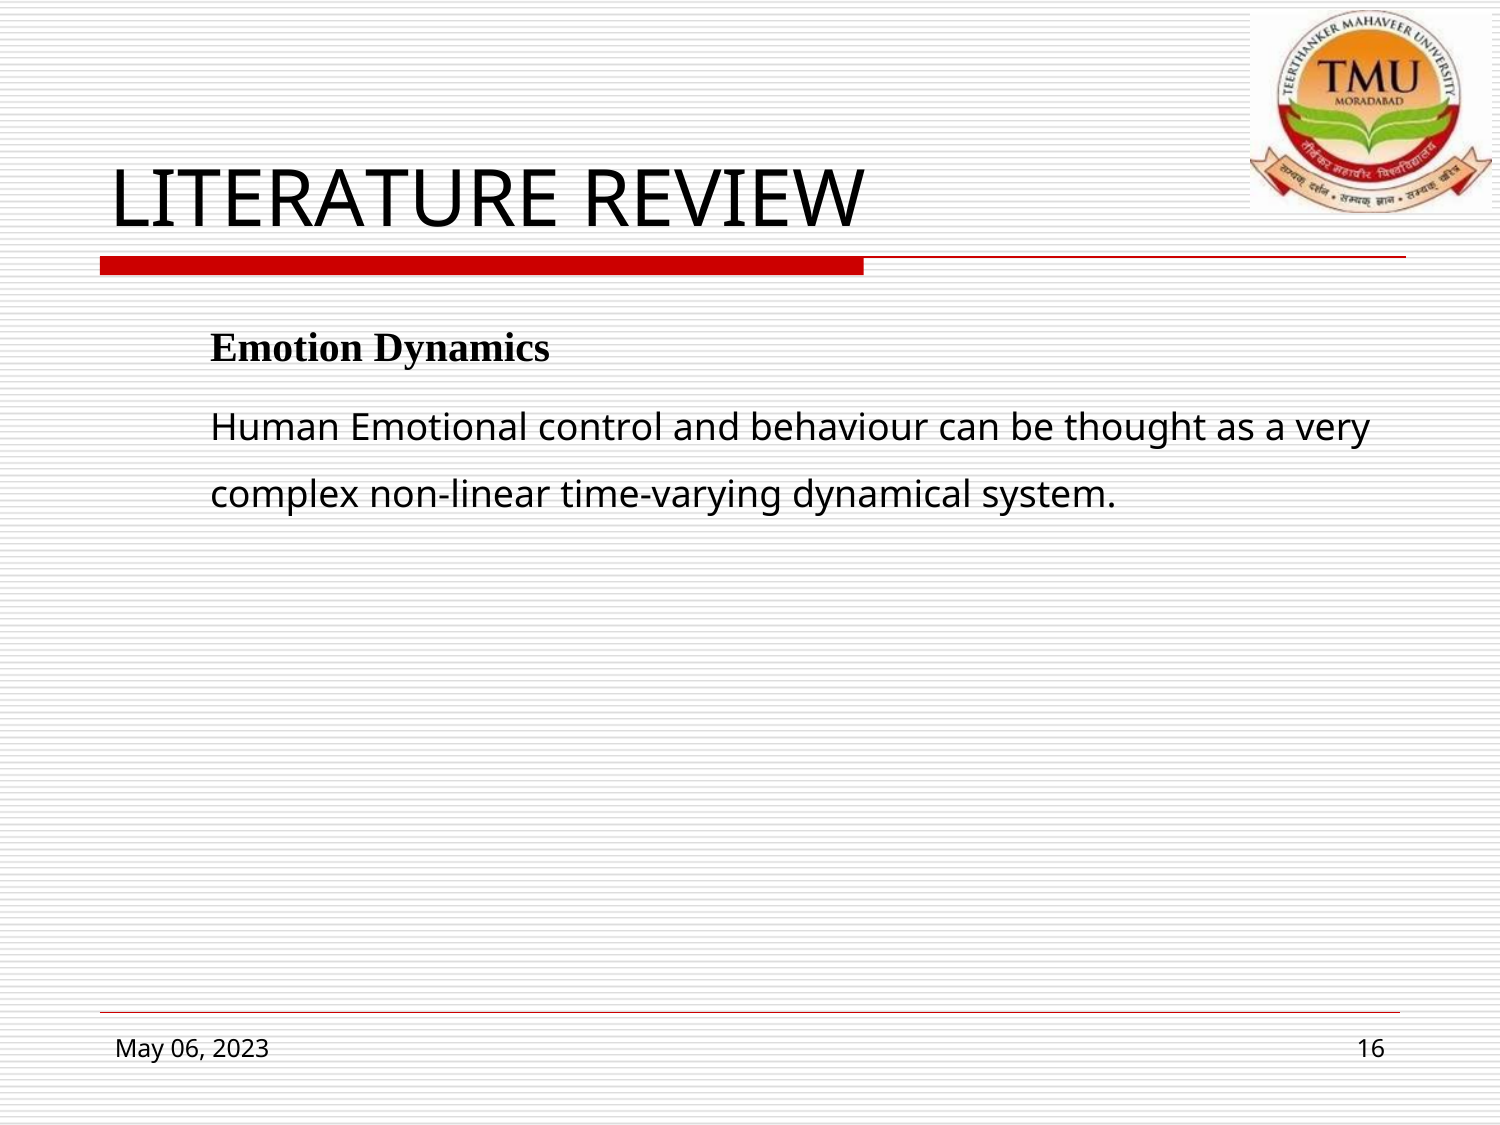

# LITERATURE REVIEW
Emotion Dynamics
Human Emotional control and behaviour can be thought as a very complex non-linear time-varying dynamical system.
May 06, 2023